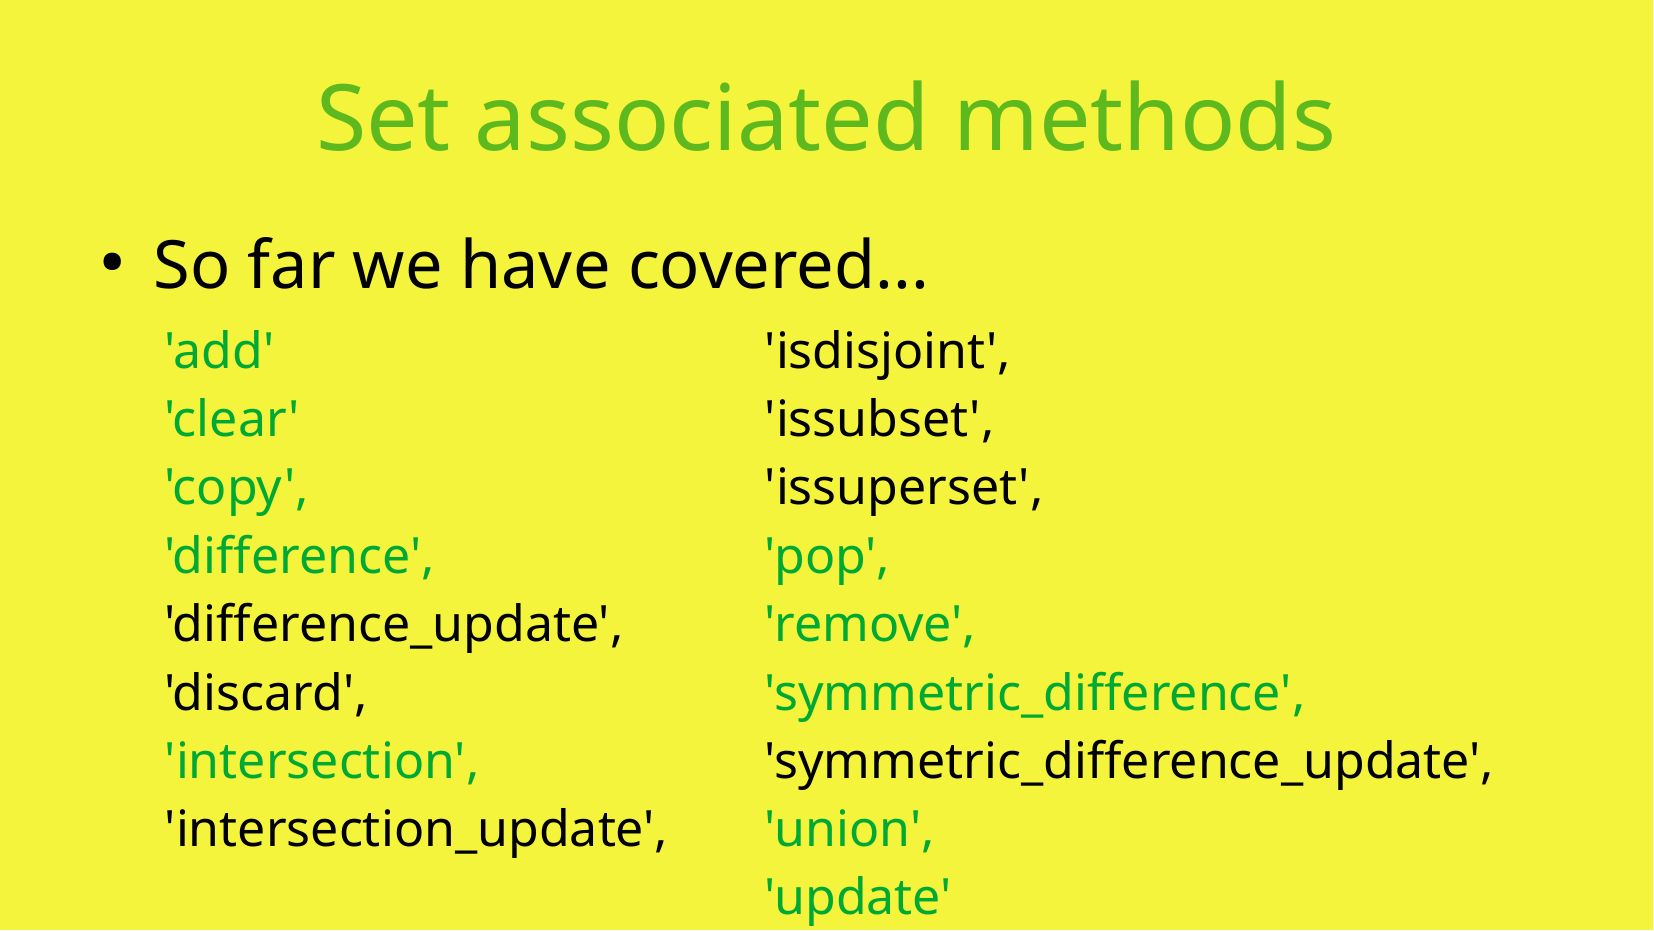

# Set associated methods
So far we have covered...
'add'
'clear'
'copy',
'difference',
'difference_update',
'discard',
'intersection',
'intersection_update',
'isdisjoint',
'issubset',
'issuperset',
'pop',
'remove',
'symmetric_difference',
'symmetric_difference_update',
'union',
'update'